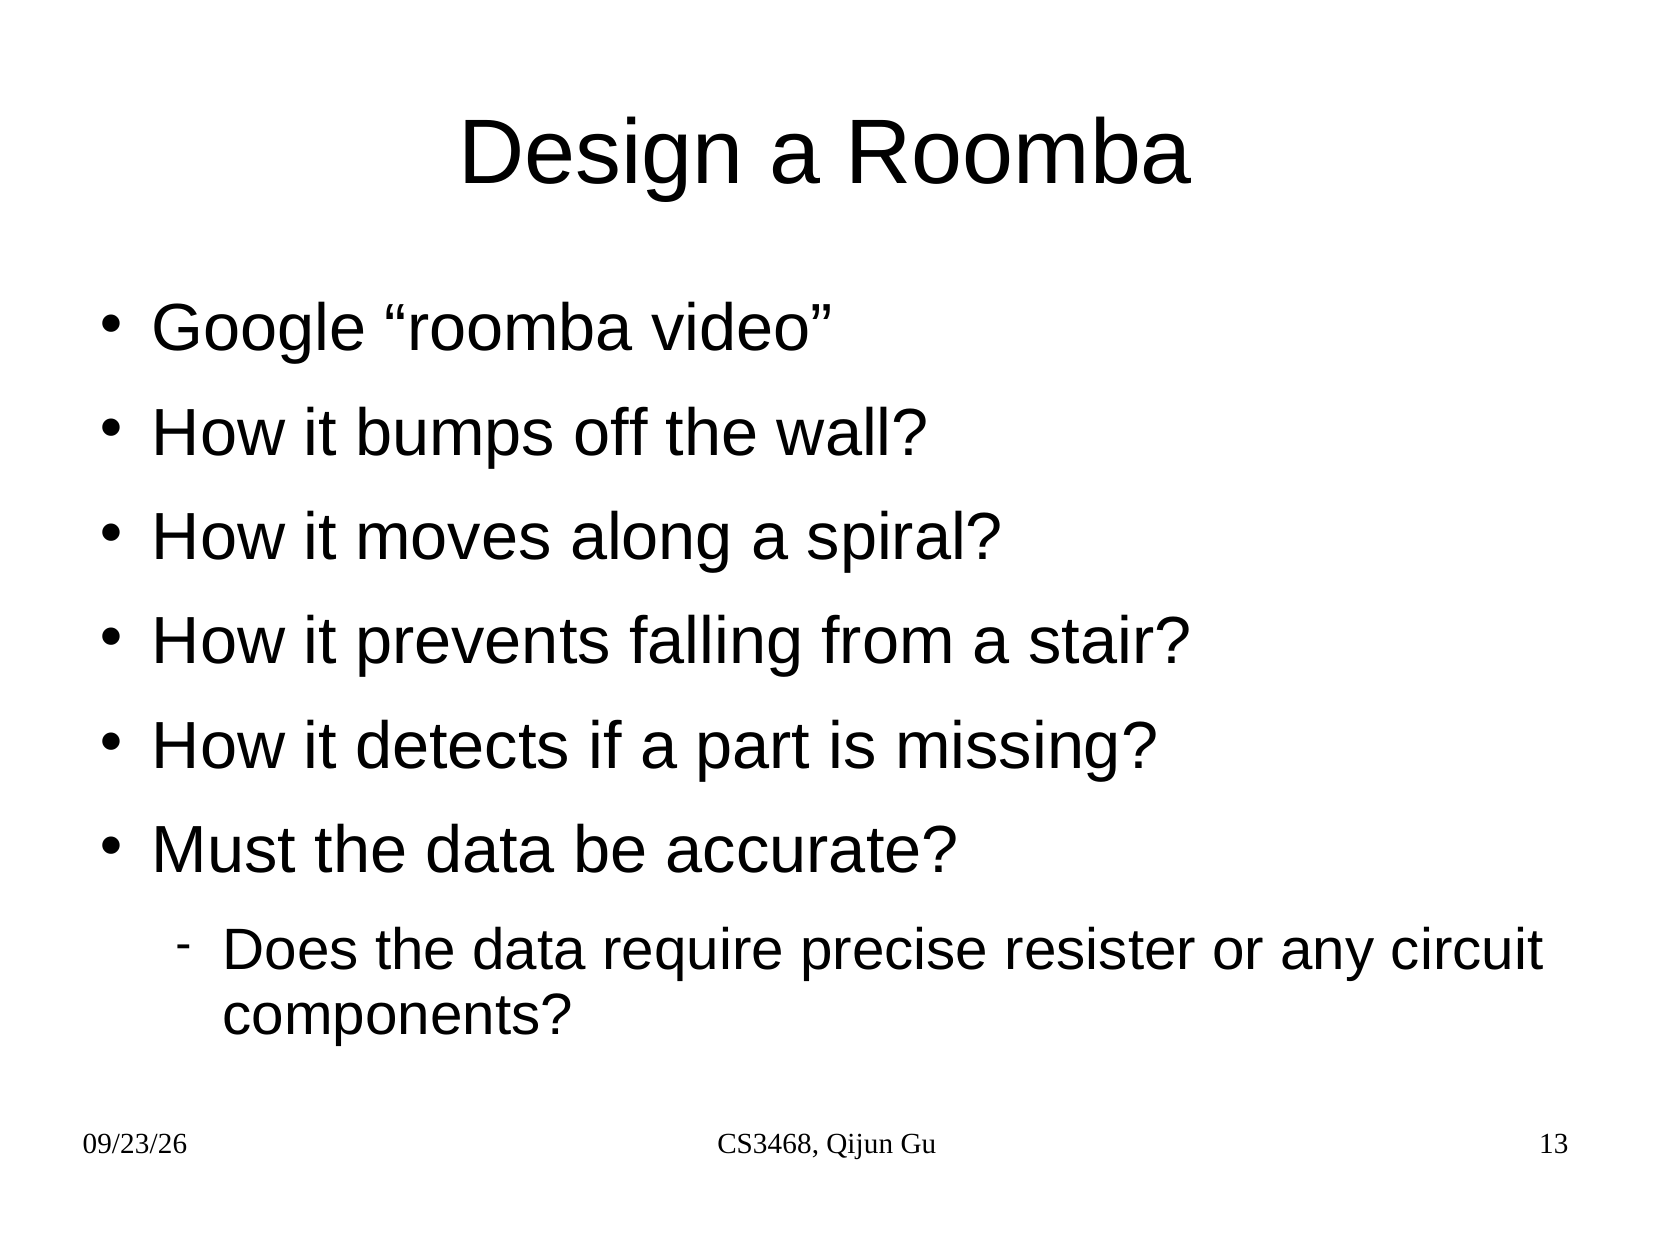

# Design a Roomba
Google “roomba video”
How it bumps off the wall?
How it moves along a spiral?
How it prevents falling from a stair?
How it detects if a part is missing?
Must the data be accurate?
Does the data require precise resister or any circuit components?
CS3468, Qijun Gu
13